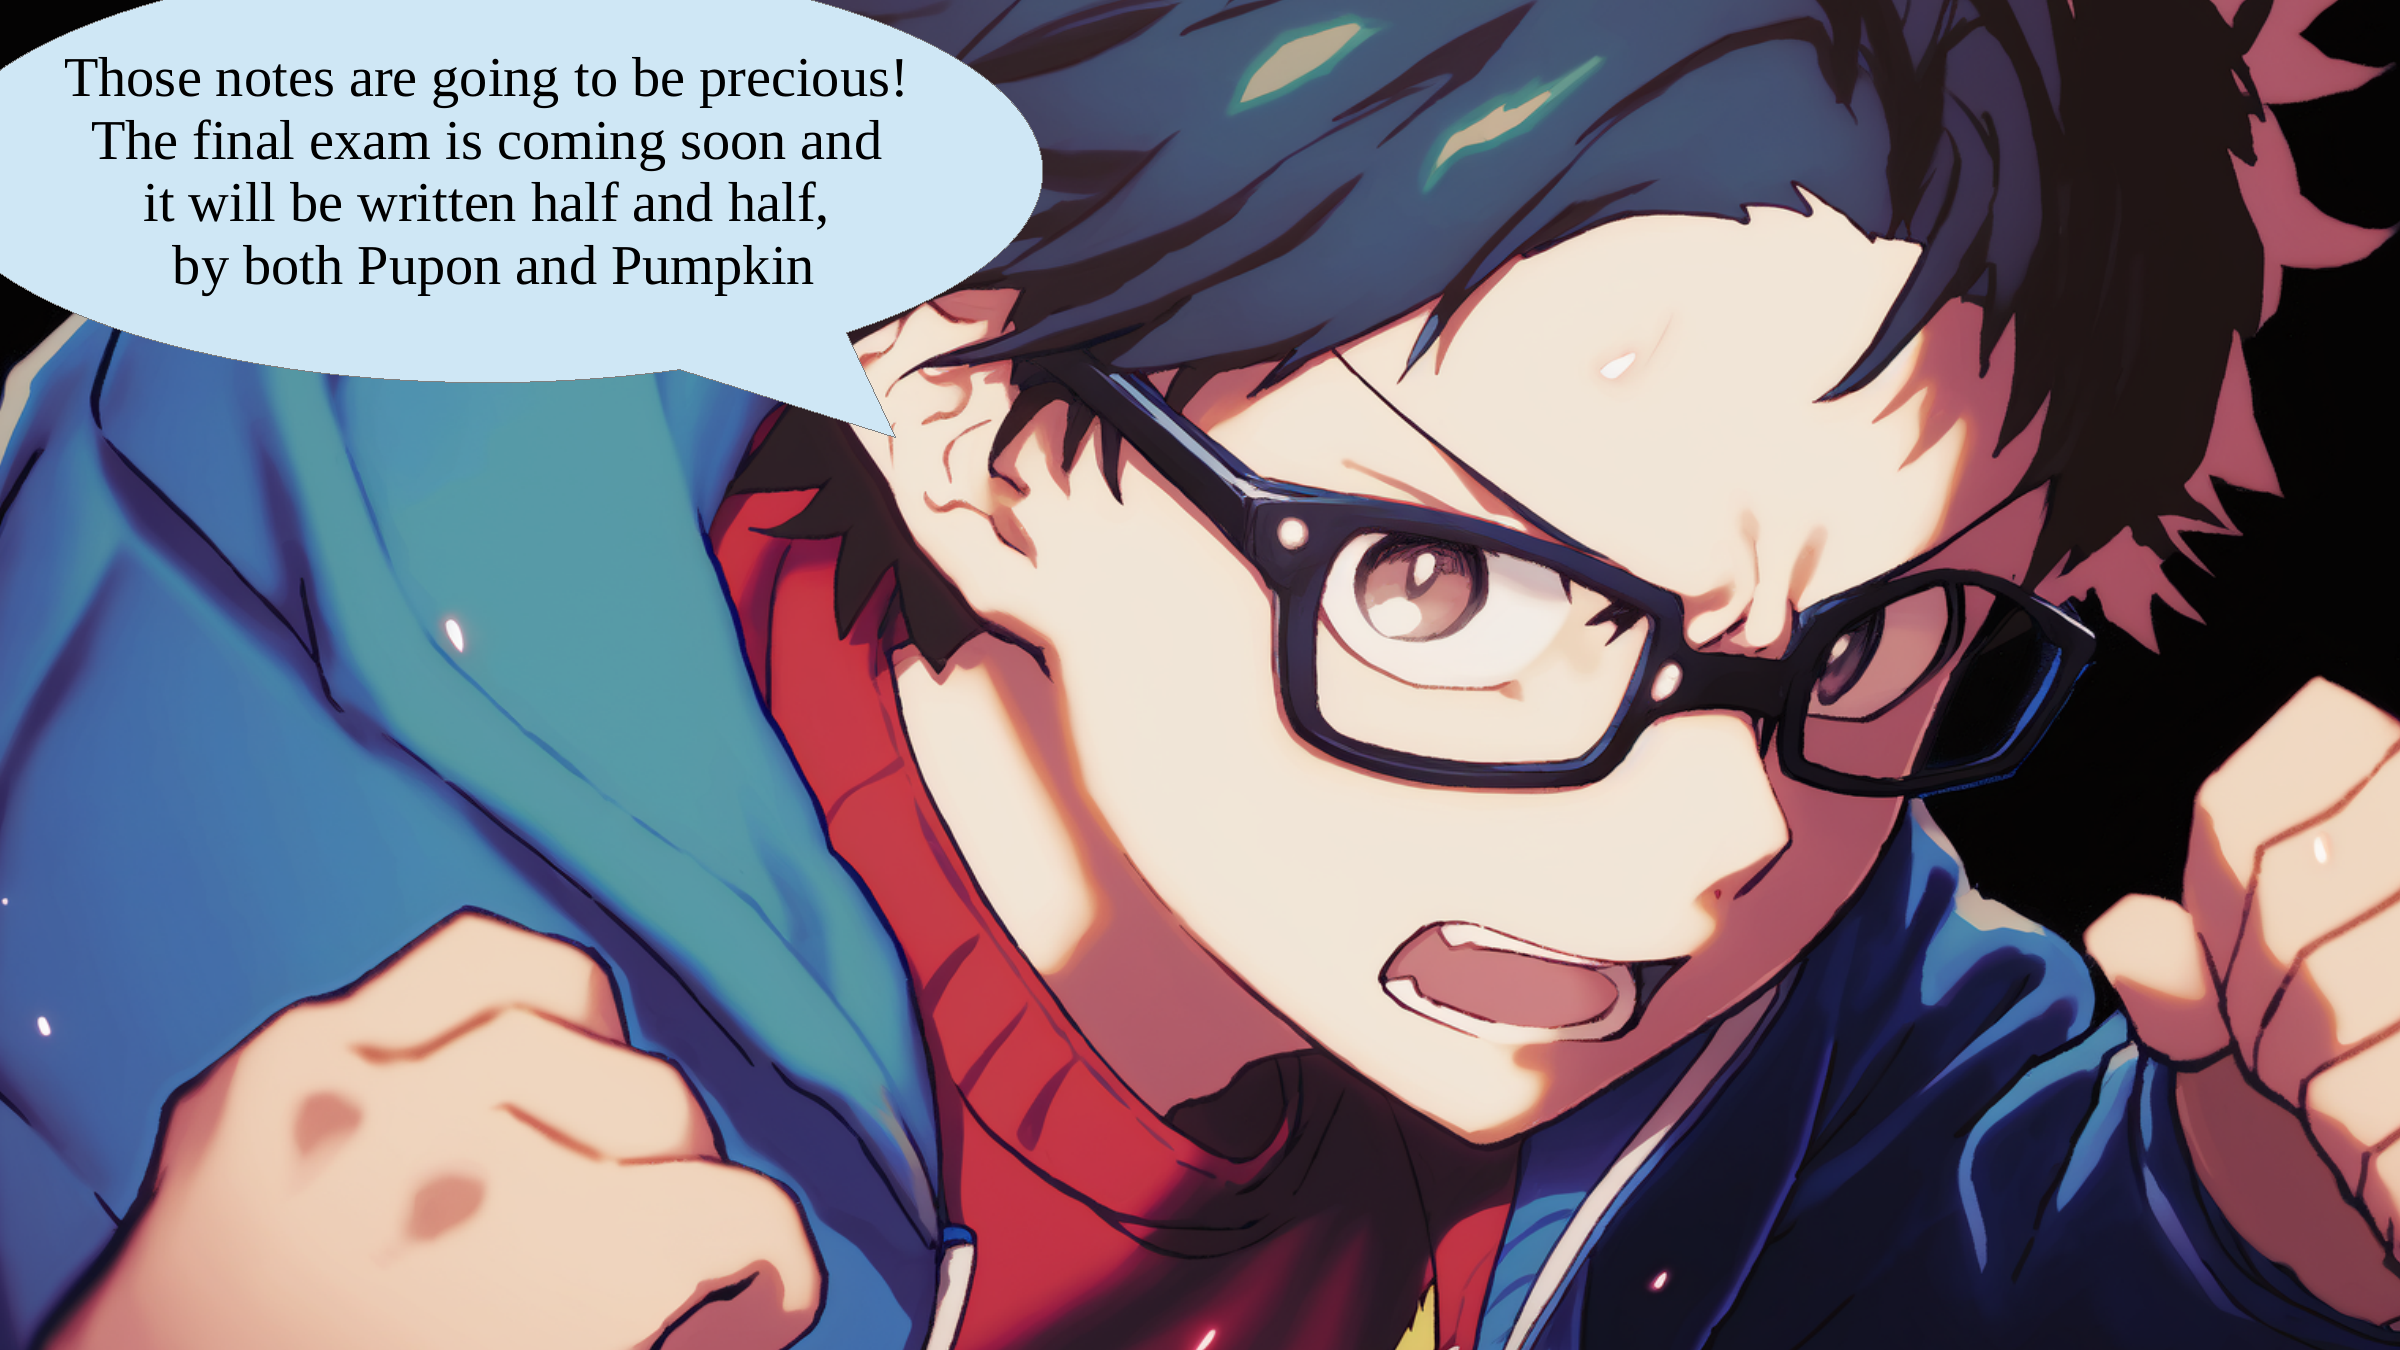

Those notes are going to be precious!
The final exam is coming soon and
it will be written half and half,
 by both Pupon and Pumpkin